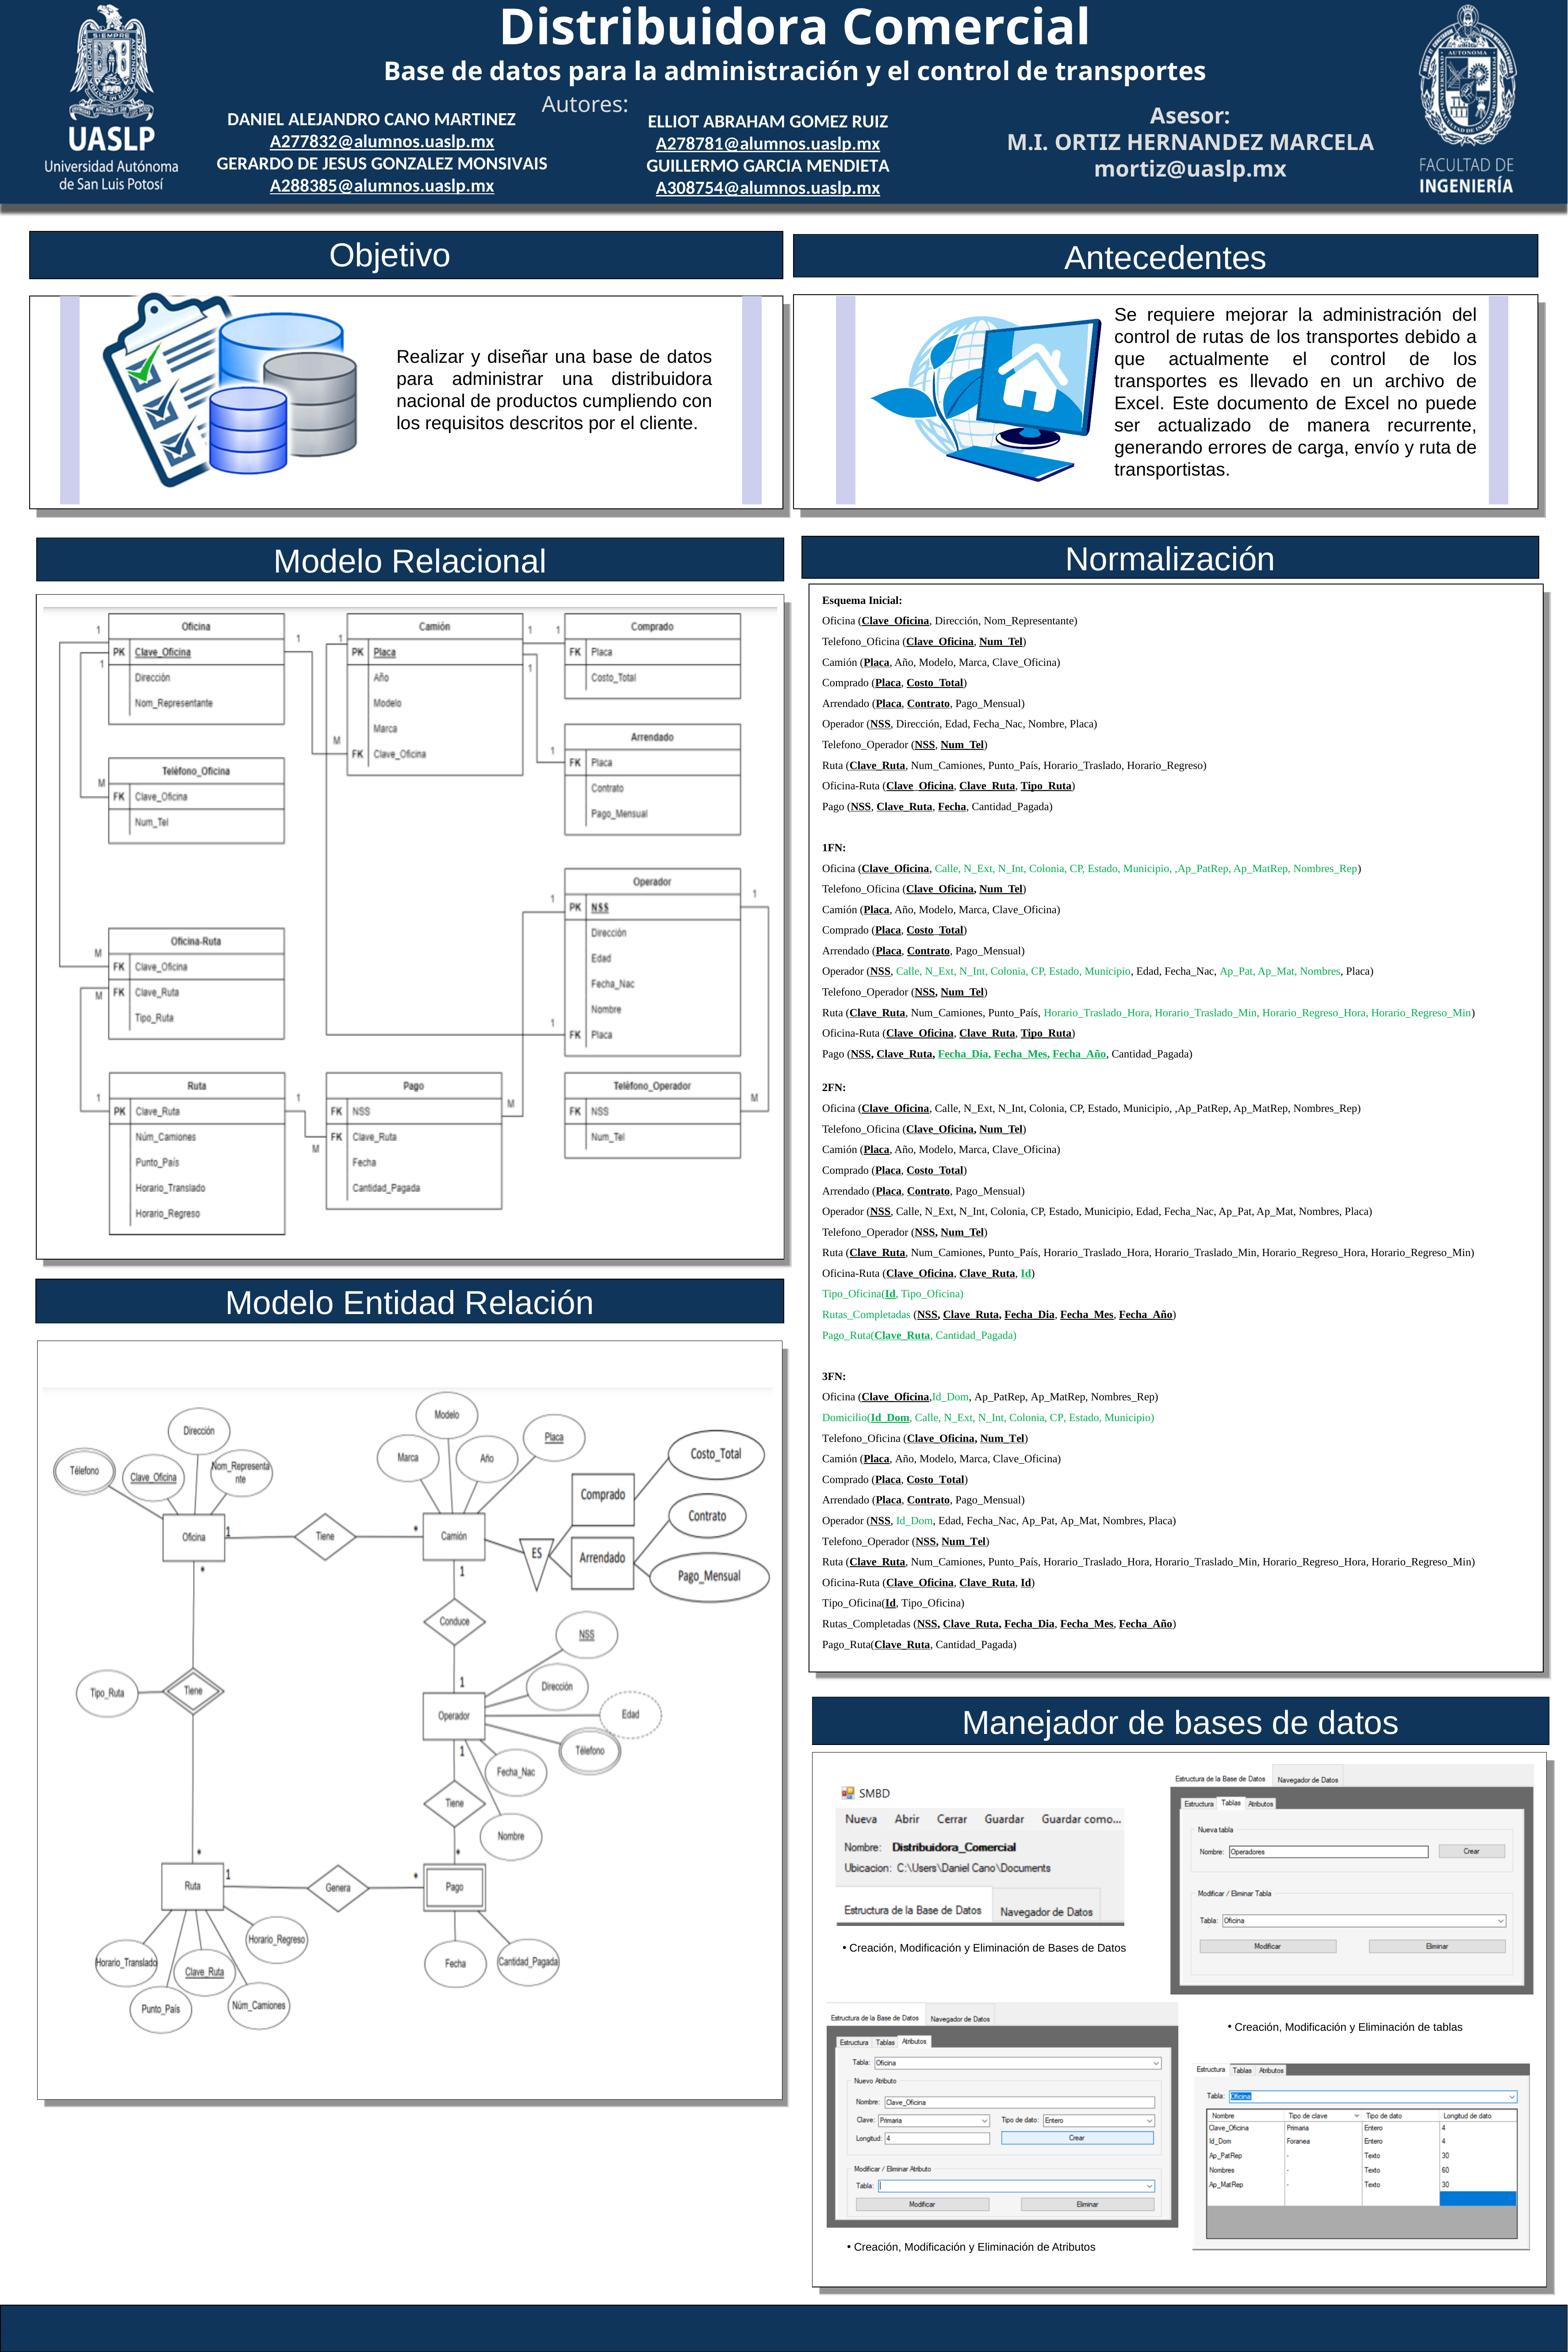

Distribuidora Comercial
Base de datos para la administración y el control de transportes
Autores:
DANIEL ALEJANDRO CANO MARTINEZ
A277832@alumnos.uaslp.mx
GERARDO DE JESUS GONZALEZ MONSIVAIS A288385@alumnos.uaslp.mx
ELLIOT ABRAHAM GOMEZ RUIZ A278781@alumnos.uaslp.mx
GUILLERMO GARCIA MENDIETA A308754@alumnos.uaslp.mx
Asesor:
M.I. ORTIZ HERNANDEZ MARCELA mortiz@uaslp.mx
Objetivo
Antecedentes
Se requiere mejorar la administración del control de rutas de los transportes debido a que actualmente el control de los transportes es llevado en un archivo de Excel. Este documento de Excel no puede ser actualizado de manera recurrente, generando errores de carga, envío y ruta de transportistas.
Realizar y diseñar una base de datos para administrar una distribuidora nacional de productos cumpliendo con los requisitos descritos por el cliente.
Normalización
Modelo Relacional
Esquema Inicial:
Oficina (Clave_Oficina, Dirección, Nom_Representante)
Telefono_Oficina (Clave_Oficina, Num_Tel)
Camión (Placa, Año, Modelo, Marca, Clave_Oficina)
Comprado (Placa, Costo_Total)
Arrendado (Placa, Contrato, Pago_Mensual)
Operador (NSS, Dirección, Edad, Fecha_Nac, Nombre, Placa)
Telefono_Operador (NSS, Num_Tel)
Ruta (Clave_Ruta, Num_Camiones, Punto_País, Horario_Traslado, Horario_Regreso)
Oficina-Ruta (Clave_Oficina, Clave_Ruta, Tipo_Ruta)
Pago (NSS, Clave_Ruta, Fecha, Cantidad_Pagada)
1FN:
Oficina (Clave_Oficina, Calle, N_Ext, N_Int, Colonia, CP, Estado, Municipio, ,Ap_PatRep, Ap_MatRep, Nombres_Rep)
Telefono_Oficina (Clave_Oficina, Num_Tel)
Camión (Placa, Año, Modelo, Marca, Clave_Oficina)
Comprado (Placa, Costo_Total)
Arrendado (Placa, Contrato, Pago_Mensual)
Operador (NSS, Calle, N_Ext, N_Int, Colonia, CP, Estado, Municipio, Edad, Fecha_Nac, Ap_Pat, Ap_Mat, Nombres, Placa)
Telefono_Operador (NSS, Num_Tel)
Ruta (Clave_Ruta, Num_Camiones, Punto_País, Horario_Traslado_Hora, Horario_Traslado_Min, Horario_Regreso_Hora, Horario_Regreso_Min)
Oficina-Ruta (Clave_Oficina, Clave_Ruta, Tipo_Ruta)
Pago (NSS, Clave_Ruta, Fecha_Dia, Fecha_Mes, Fecha_Año, Cantidad_Pagada)
2FN:
Oficina (Clave_Oficina, Calle, N_Ext, N_Int, Colonia, CP, Estado, Municipio, ,Ap_PatRep, Ap_MatRep, Nombres_Rep)
Telefono_Oficina (Clave_Oficina, Num_Tel)
Camión (Placa, Año, Modelo, Marca, Clave_Oficina)
Comprado (Placa, Costo_Total)
Arrendado (Placa, Contrato, Pago_Mensual)
Operador (NSS, Calle, N_Ext, N_Int, Colonia, CP, Estado, Municipio, Edad, Fecha_Nac, Ap_Pat, Ap_Mat, Nombres, Placa)
Telefono_Operador (NSS, Num_Tel)
Ruta (Clave_Ruta, Num_Camiones, Punto_País, Horario_Traslado_Hora, Horario_Traslado_Min, Horario_Regreso_Hora, Horario_Regreso_Min)
Oficina-Ruta (Clave_Oficina, Clave_Ruta, Id)
Tipo_Oficina(Id, Tipo_Oficina)
Rutas_Completadas (NSS, Clave_Ruta, Fecha_Dia, Fecha_Mes, Fecha_Año)
Pago_Ruta(Clave_Ruta, Cantidad_Pagada)
3FN:
Oficina (Clave_Oficina,Id_Dom, Ap_PatRep, Ap_MatRep, Nombres_Rep)
Domicilio(Id_Dom, Calle, N_Ext, N_Int, Colonia, CP, Estado, Municipio)
Telefono_Oficina (Clave_Oficina, Num_Tel)
Camión (Placa, Año, Modelo, Marca, Clave_Oficina)
Comprado (Placa, Costo_Total)
Arrendado (Placa, Contrato, Pago_Mensual)
Operador (NSS, Id_Dom, Edad, Fecha_Nac, Ap_Pat, Ap_Mat, Nombres, Placa)
Telefono_Operador (NSS, Num_Tel)
Ruta (Clave_Ruta, Num_Camiones, Punto_País, Horario_Traslado_Hora, Horario_Traslado_Min, Horario_Regreso_Hora, Horario_Regreso_Min)
Oficina-Ruta (Clave_Oficina, Clave_Ruta, Id)
Tipo_Oficina(Id, Tipo_Oficina)
Rutas_Completadas (NSS, Clave_Ruta, Fecha_Dia, Fecha_Mes, Fecha_Año)
Pago_Ruta(Clave_Ruta, Cantidad_Pagada)
Modelo Entidad Relación
Manejador de bases de datos
 Creación, Modificación y Eliminación de Bases de Datos
 Creación, Modificación y Eliminación de tablas
 Creación, Modificación y Eliminación de Atributos